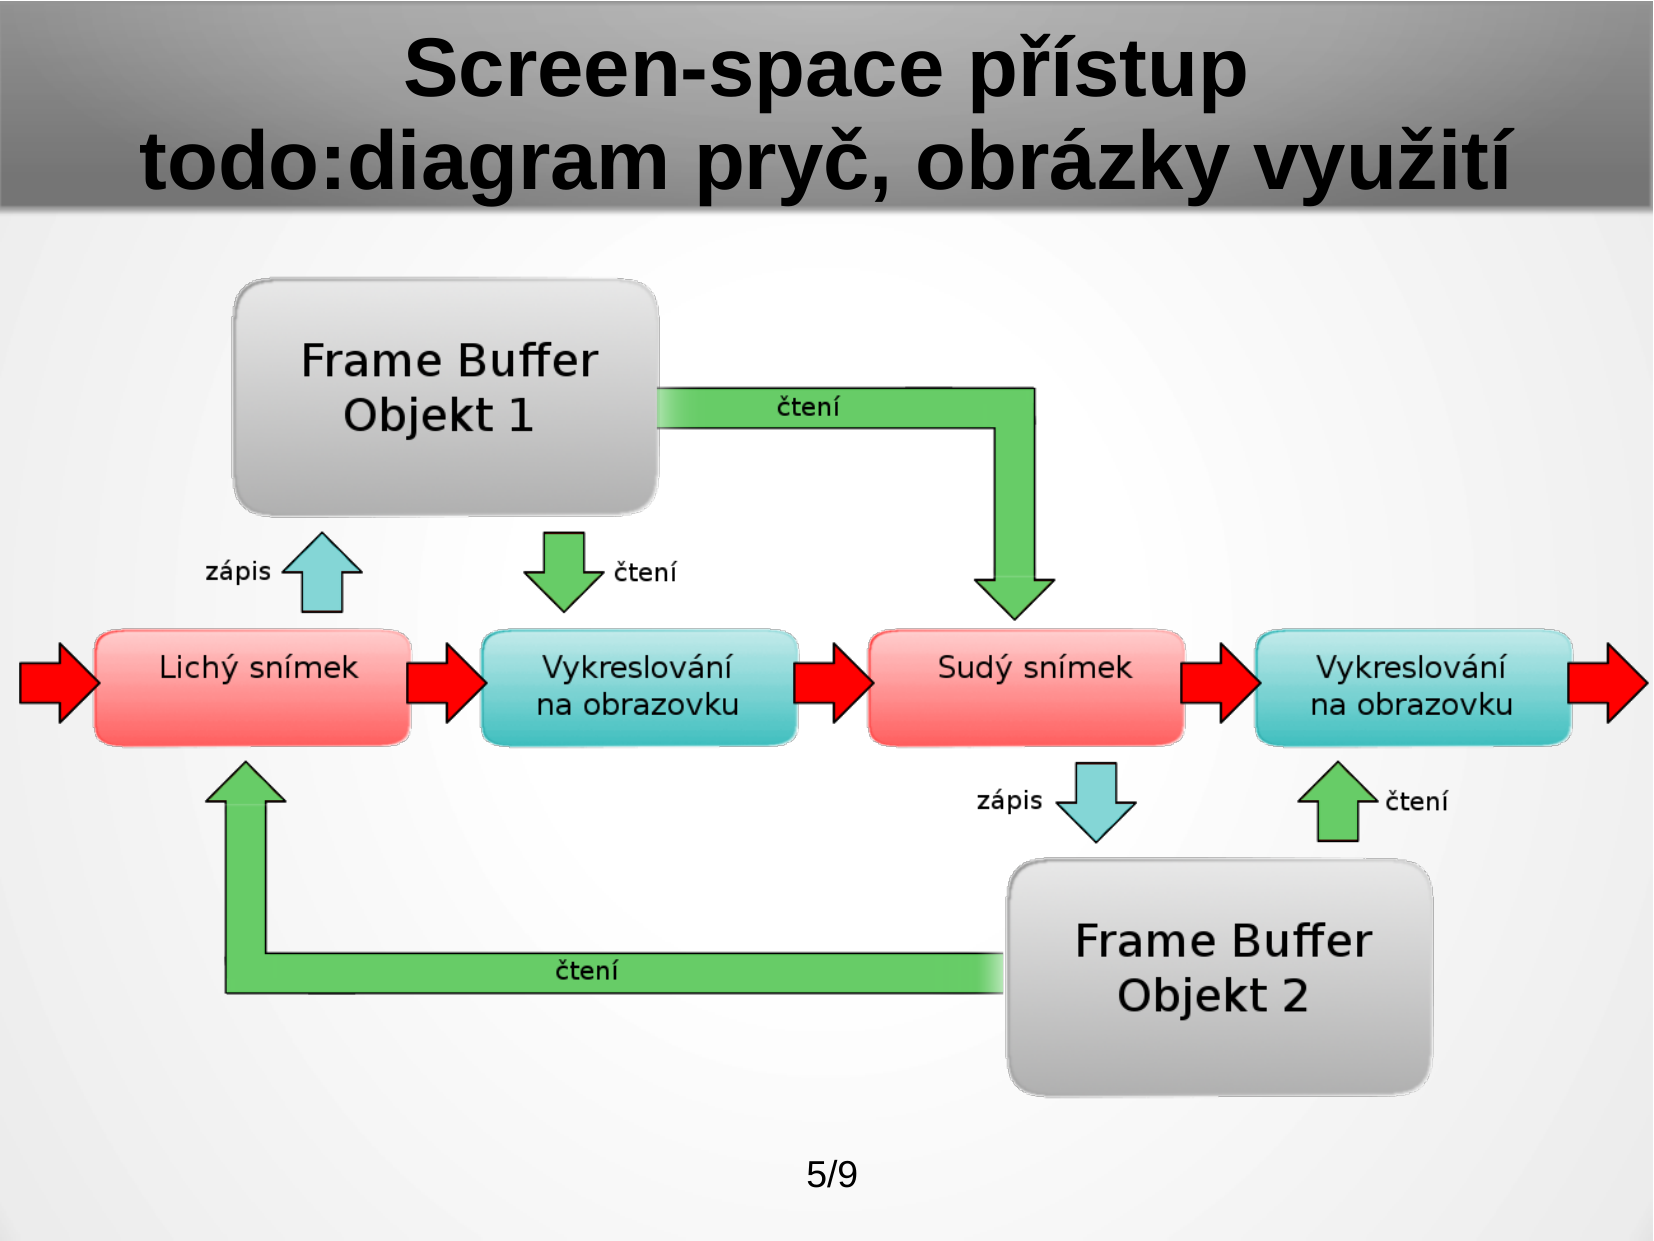

# Screen-space přístup todo:diagram pryč, obrázky využití